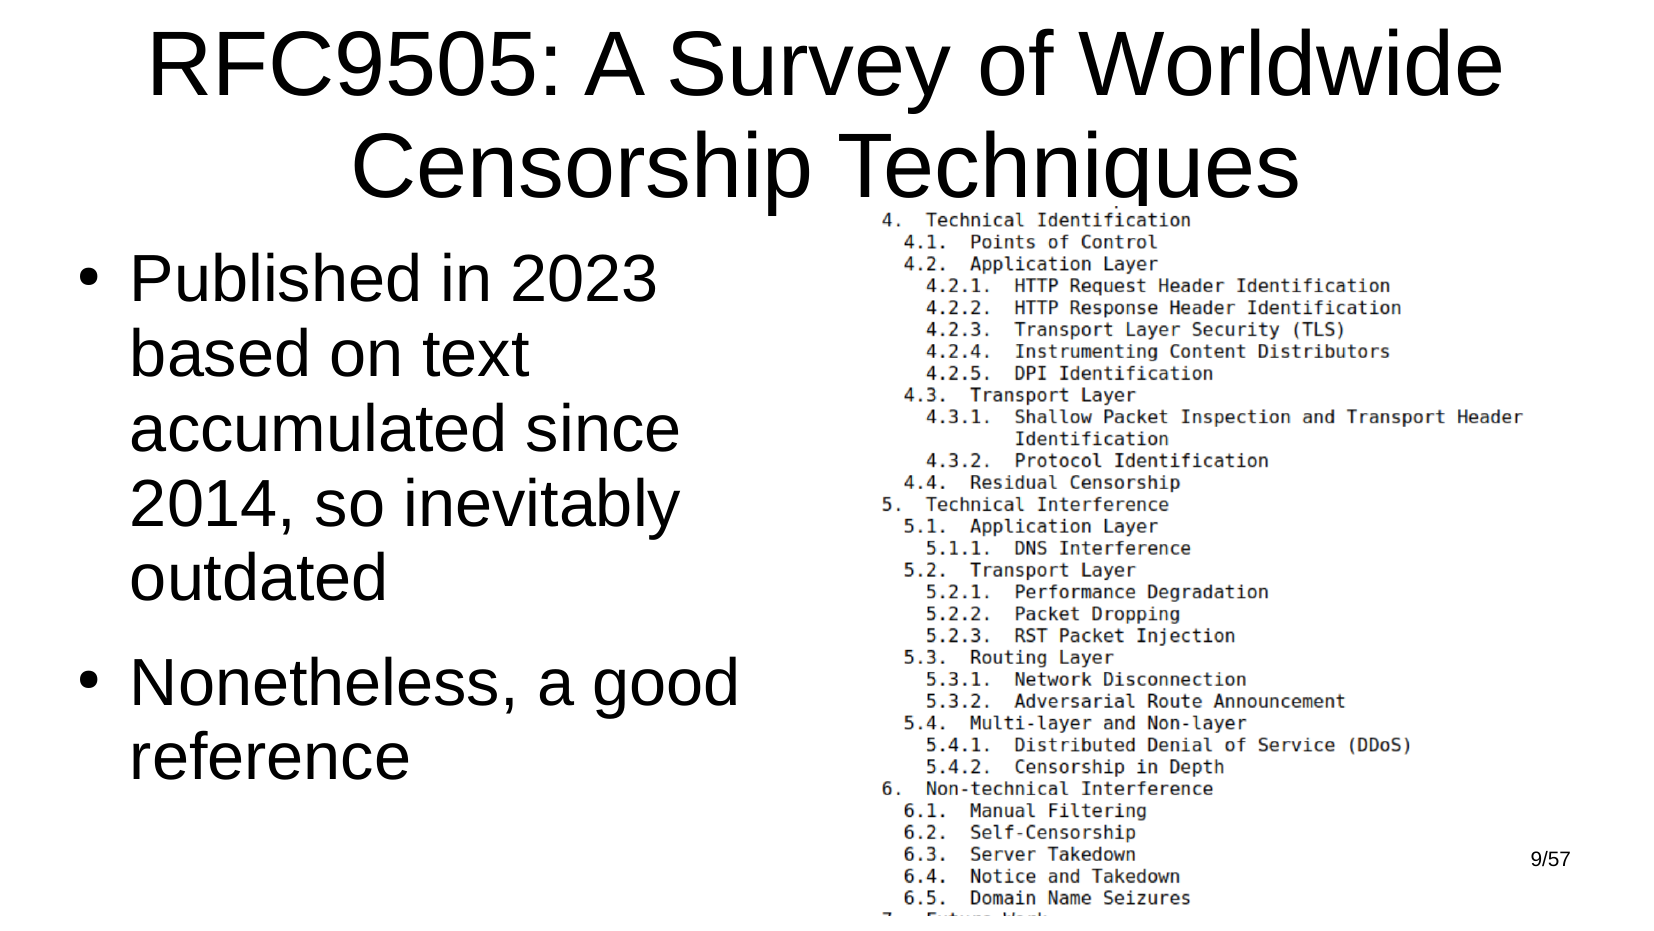

# RFC9505: A Survey of Worldwide Censorship Techniques
Published in 2023 based on text accumulated since 2014, so inevitably outdated
Nonetheless, a good reference
9